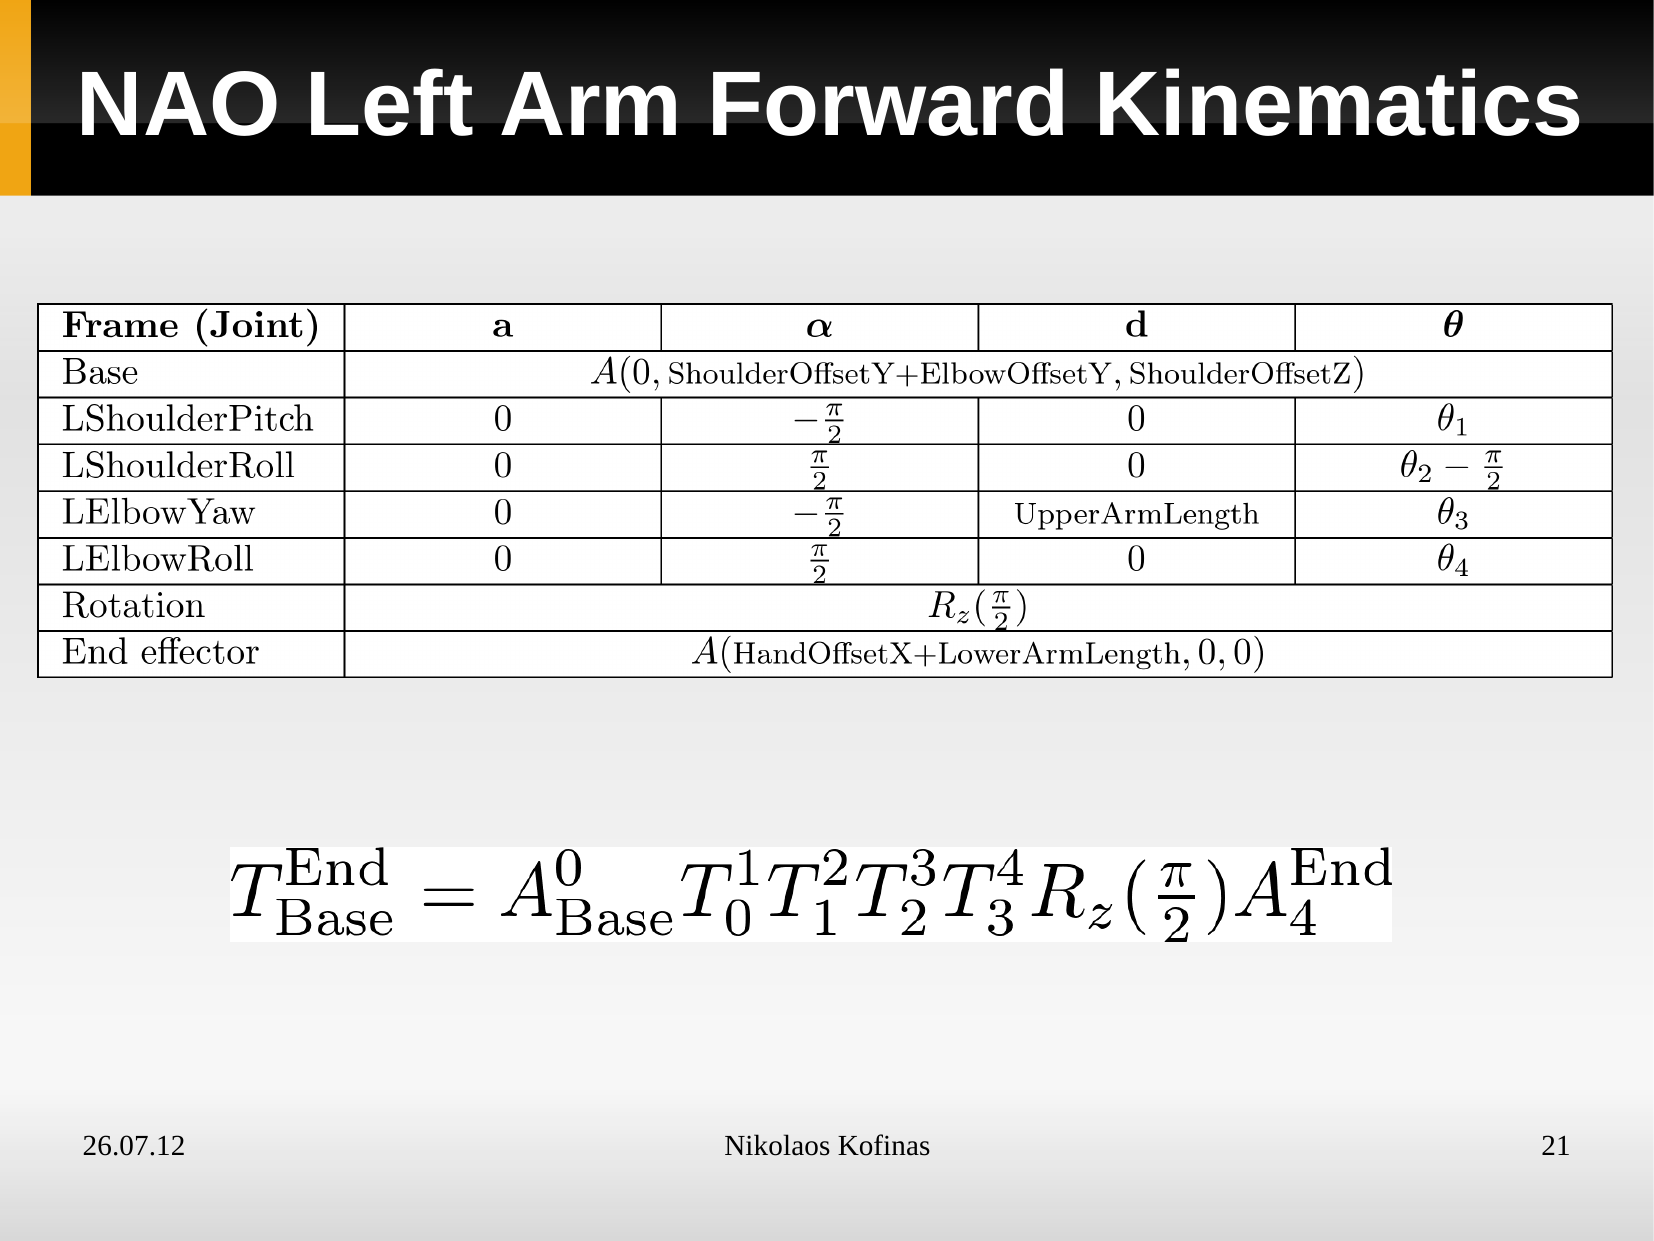

# NAO Left Arm Forward Kinematics
26.07.12
Νικόλαος Κοφινάς
21